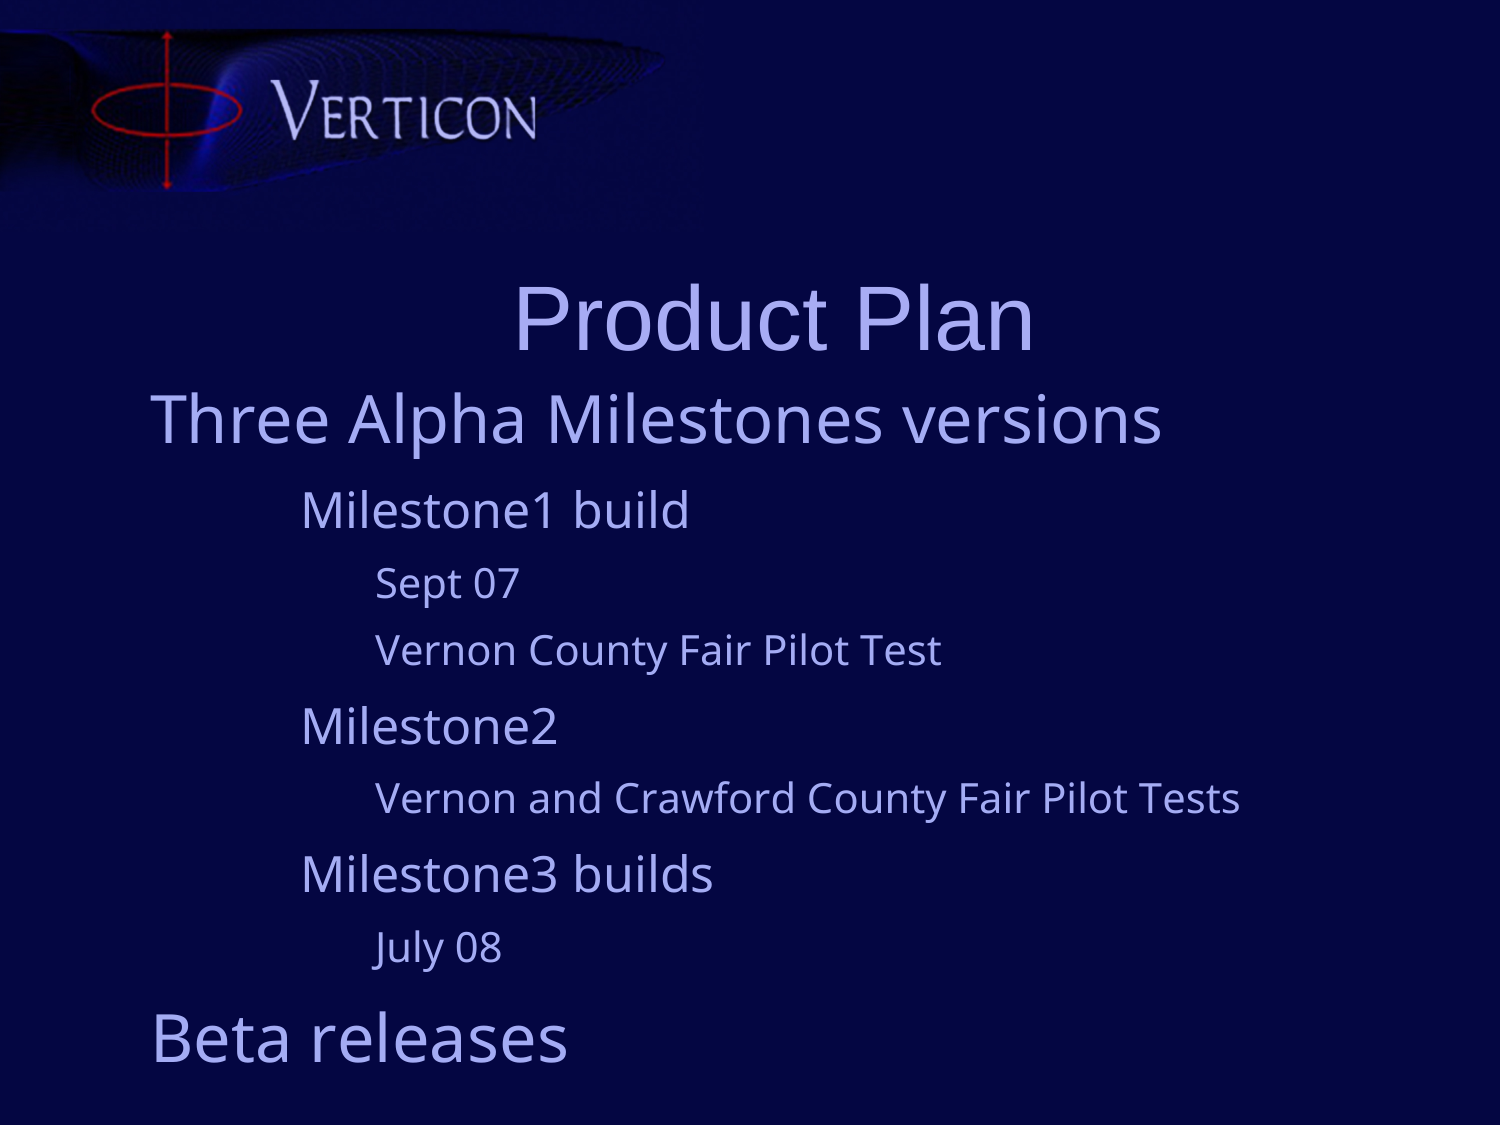

# Product Plan
Three Alpha Milestones versions
Milestone1 build
Sept 07
Vernon County Fair Pilot Test
Milestone2
Vernon and Crawford County Fair Pilot Tests
Milestone3 builds
July 08
Beta releases